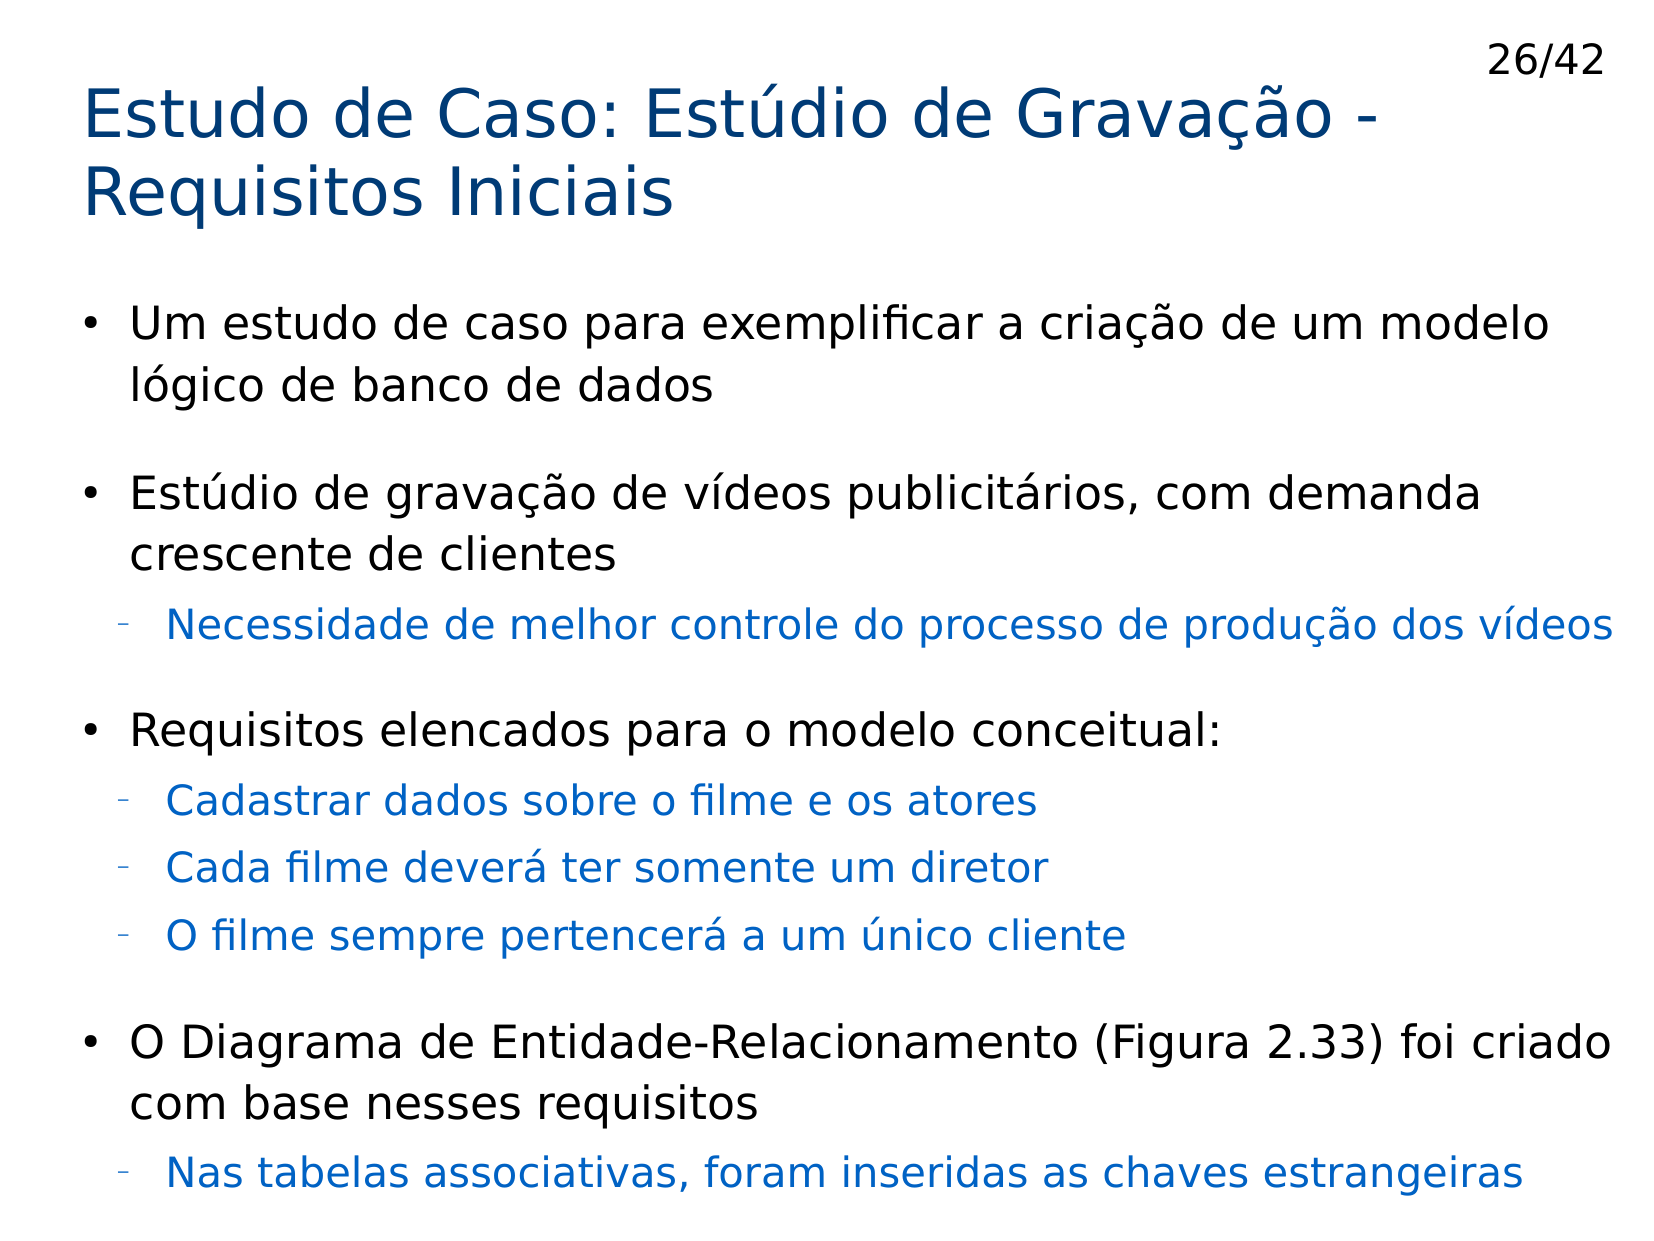

26
# Estudo de Caso: Estúdio de Gravação - Requisitos Iniciais
Um estudo de caso para exemplificar a criação de um modelo lógico de banco de dados
Estúdio de gravação de vídeos publicitários, com demanda crescente de clientes
Necessidade de melhor controle do processo de produção dos vídeos
Requisitos elencados para o modelo conceitual:
Cadastrar dados sobre o filme e os atores
Cada filme deverá ter somente um diretor
O filme sempre pertencerá a um único cliente
O Diagrama de Entidade-Relacionamento (Figura 2.33) foi criado com base nesses requisitos
Nas tabelas associativas, foram inseridas as chaves estrangeiras